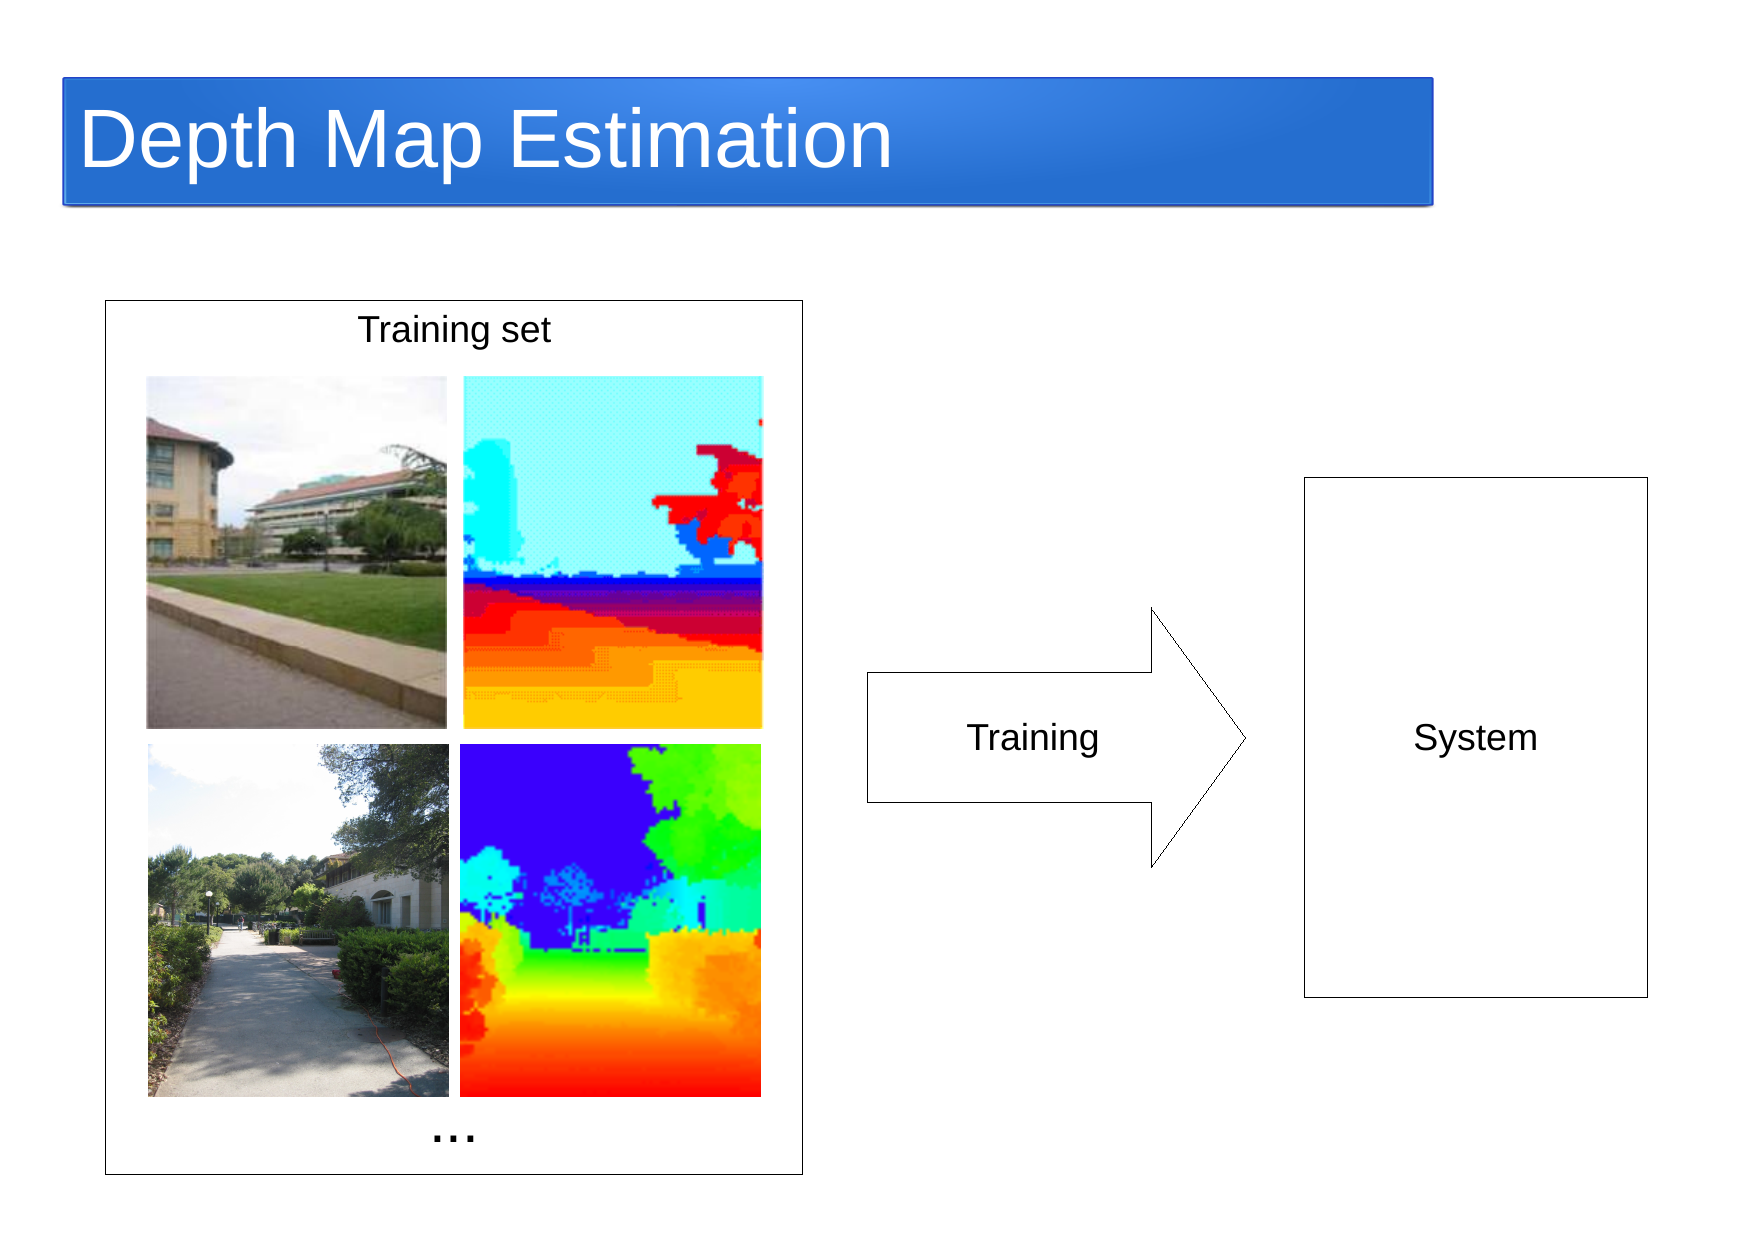

# Depth Map Estimation
Training set
...
System
Training